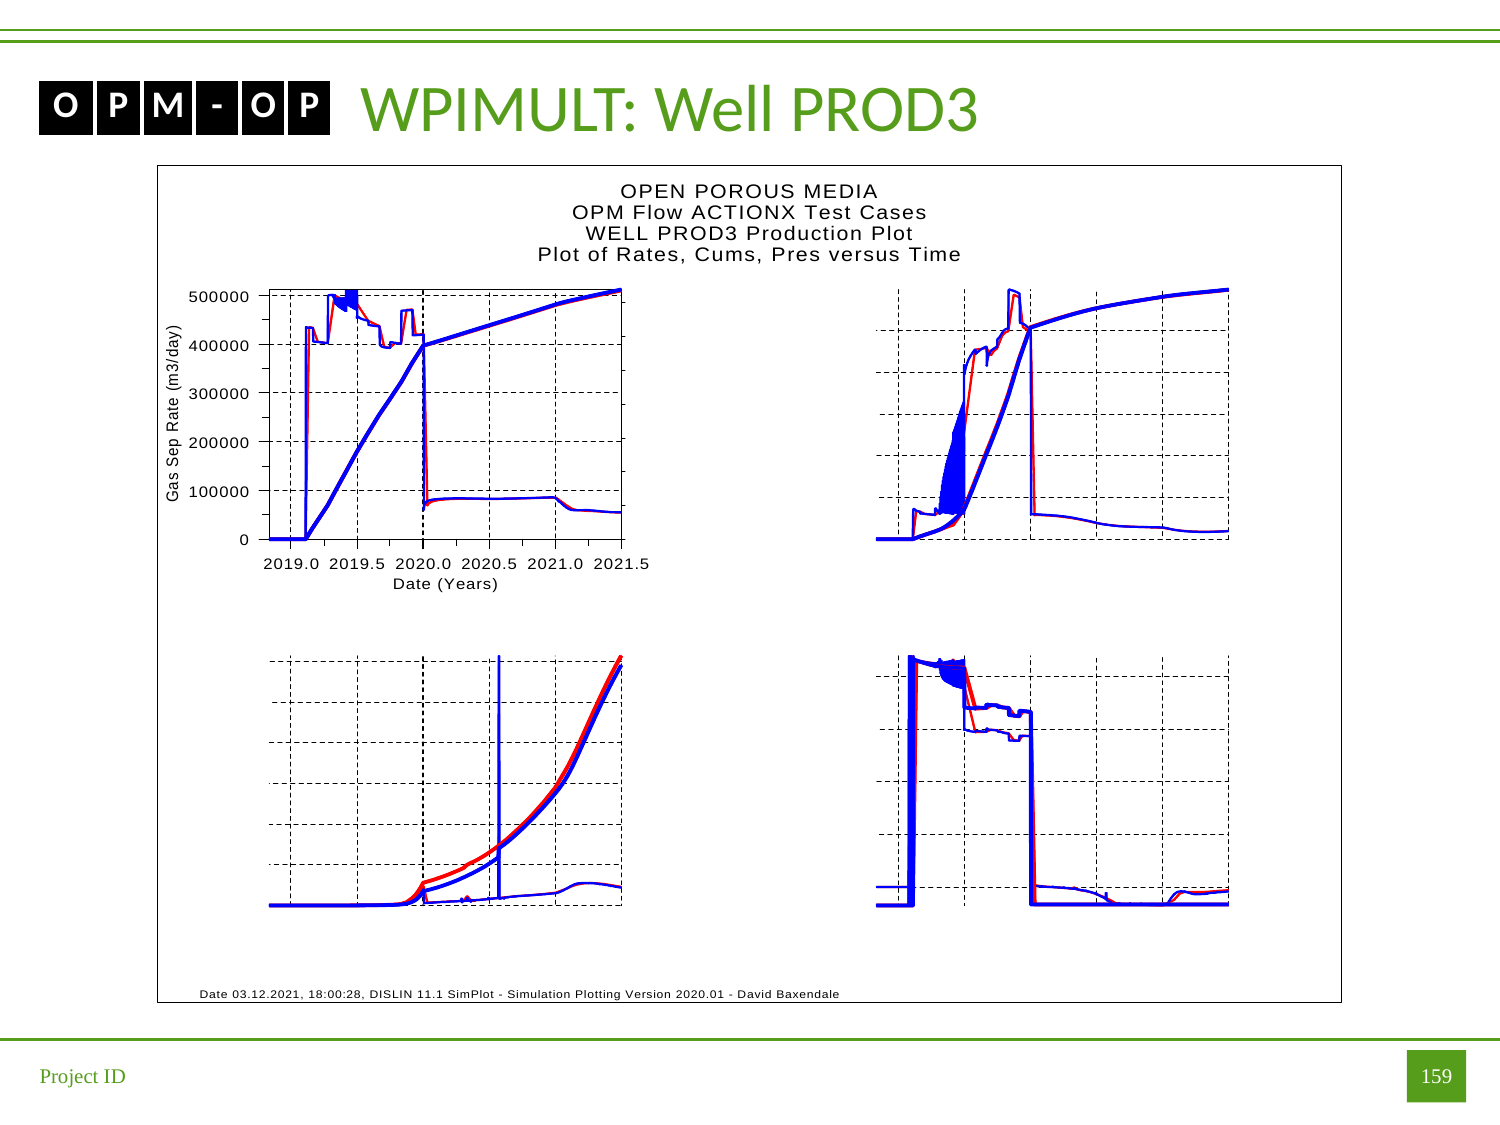

# WPIMULT: well PROD3
Project ID
159